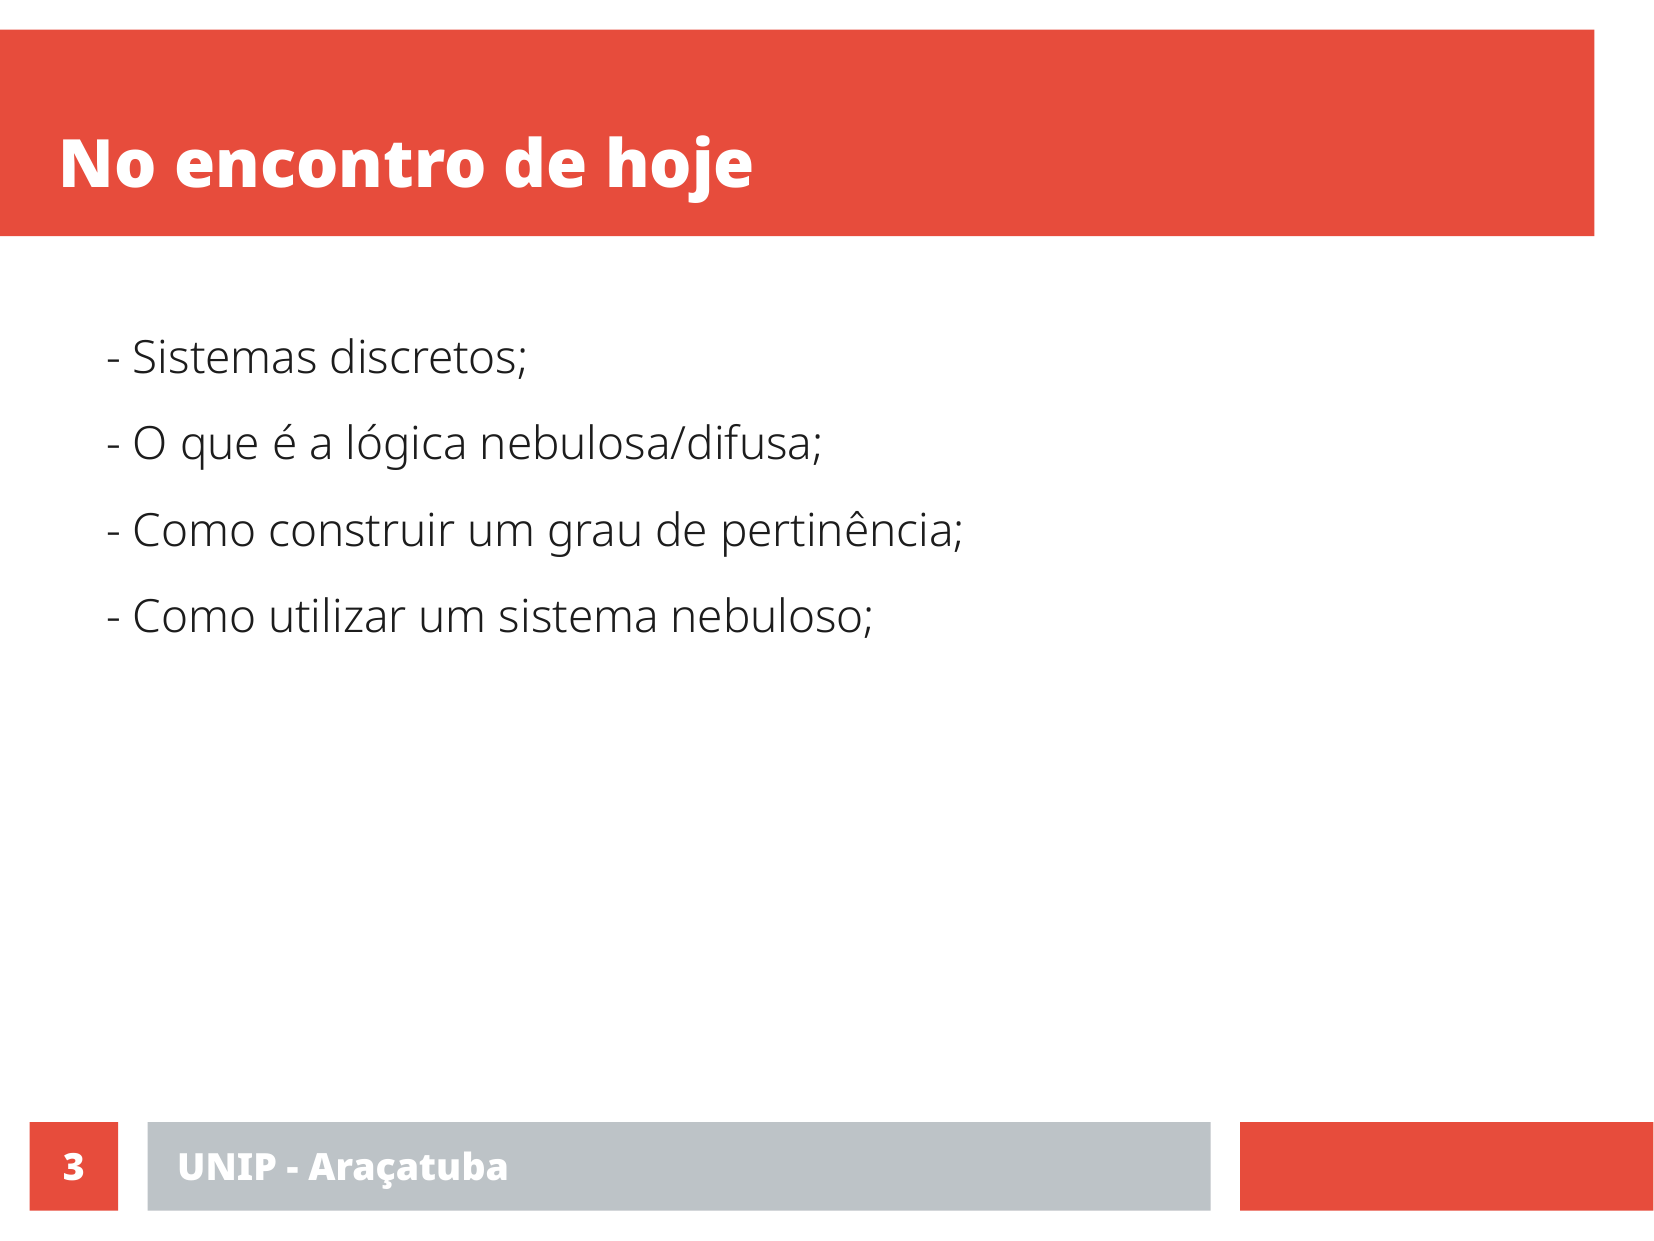

# No encontro de hoje
- Sistemas discretos;
- O que é a lógica nebulosa/difusa;
- Como construir um grau de pertinência;
- Como utilizar um sistema nebuloso;
3
UNIP - Araçatuba